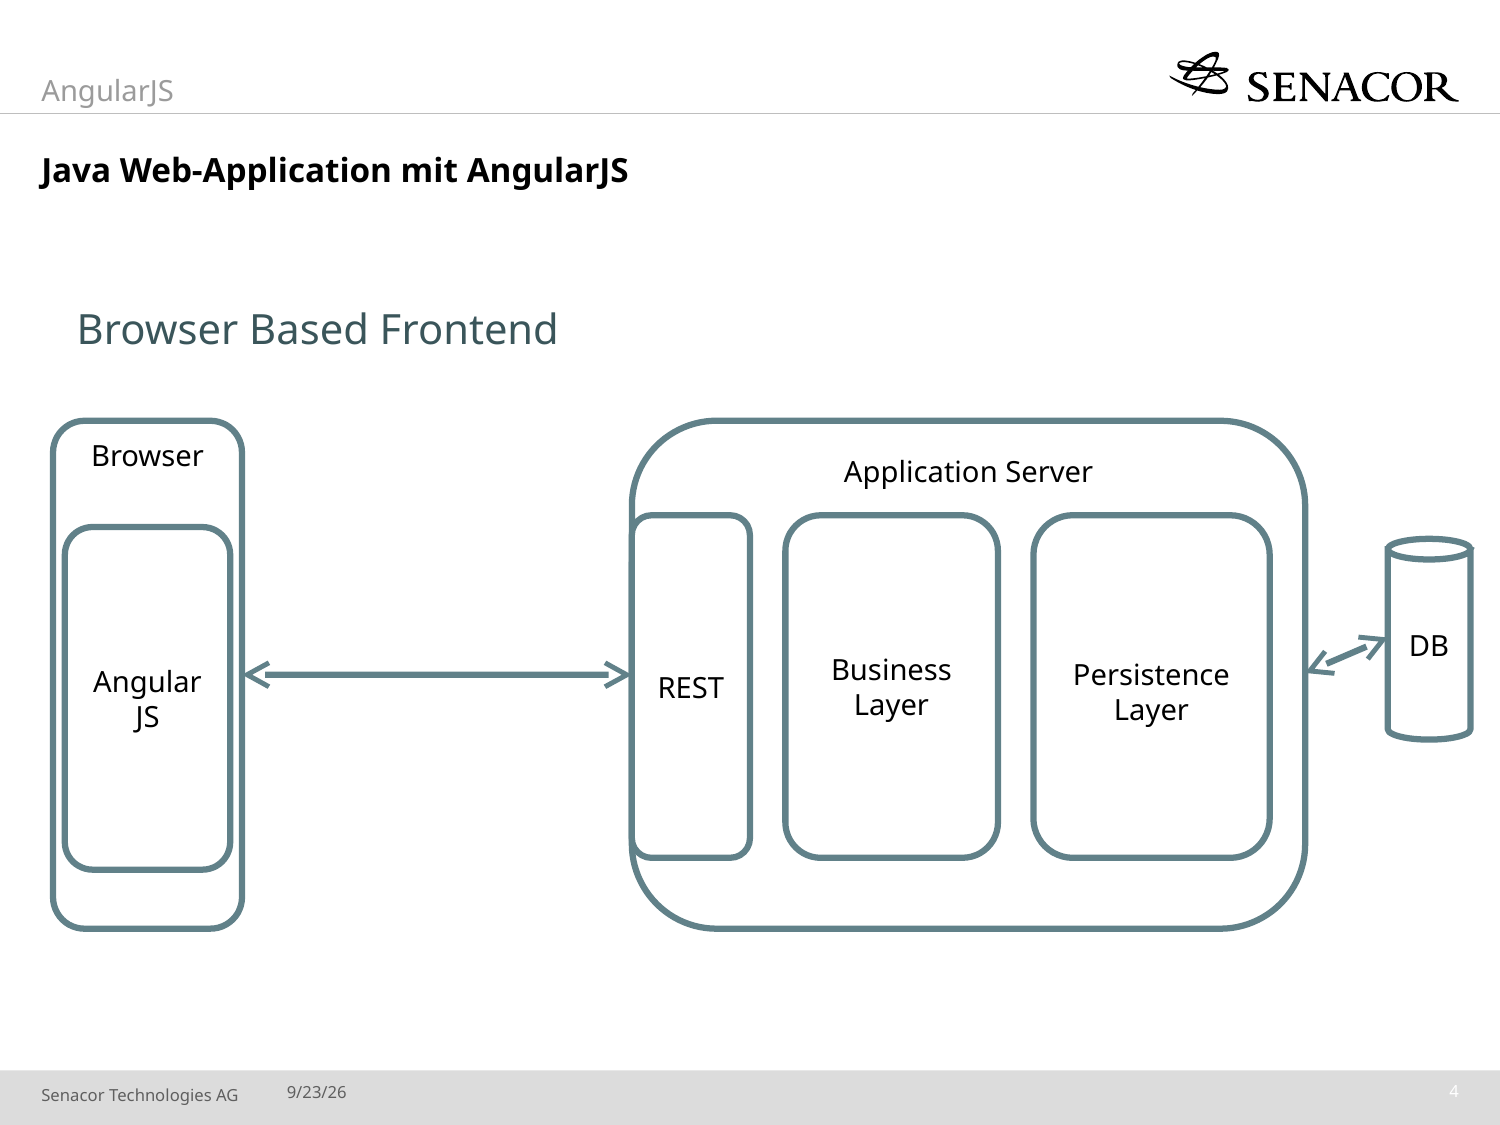

AngularJS
# Java Web-Application mit AngularJS
Browser Based Frontend
Browser
Application Server
REST
Business
Layer
Persistence
Layer
Angular
JS
DB